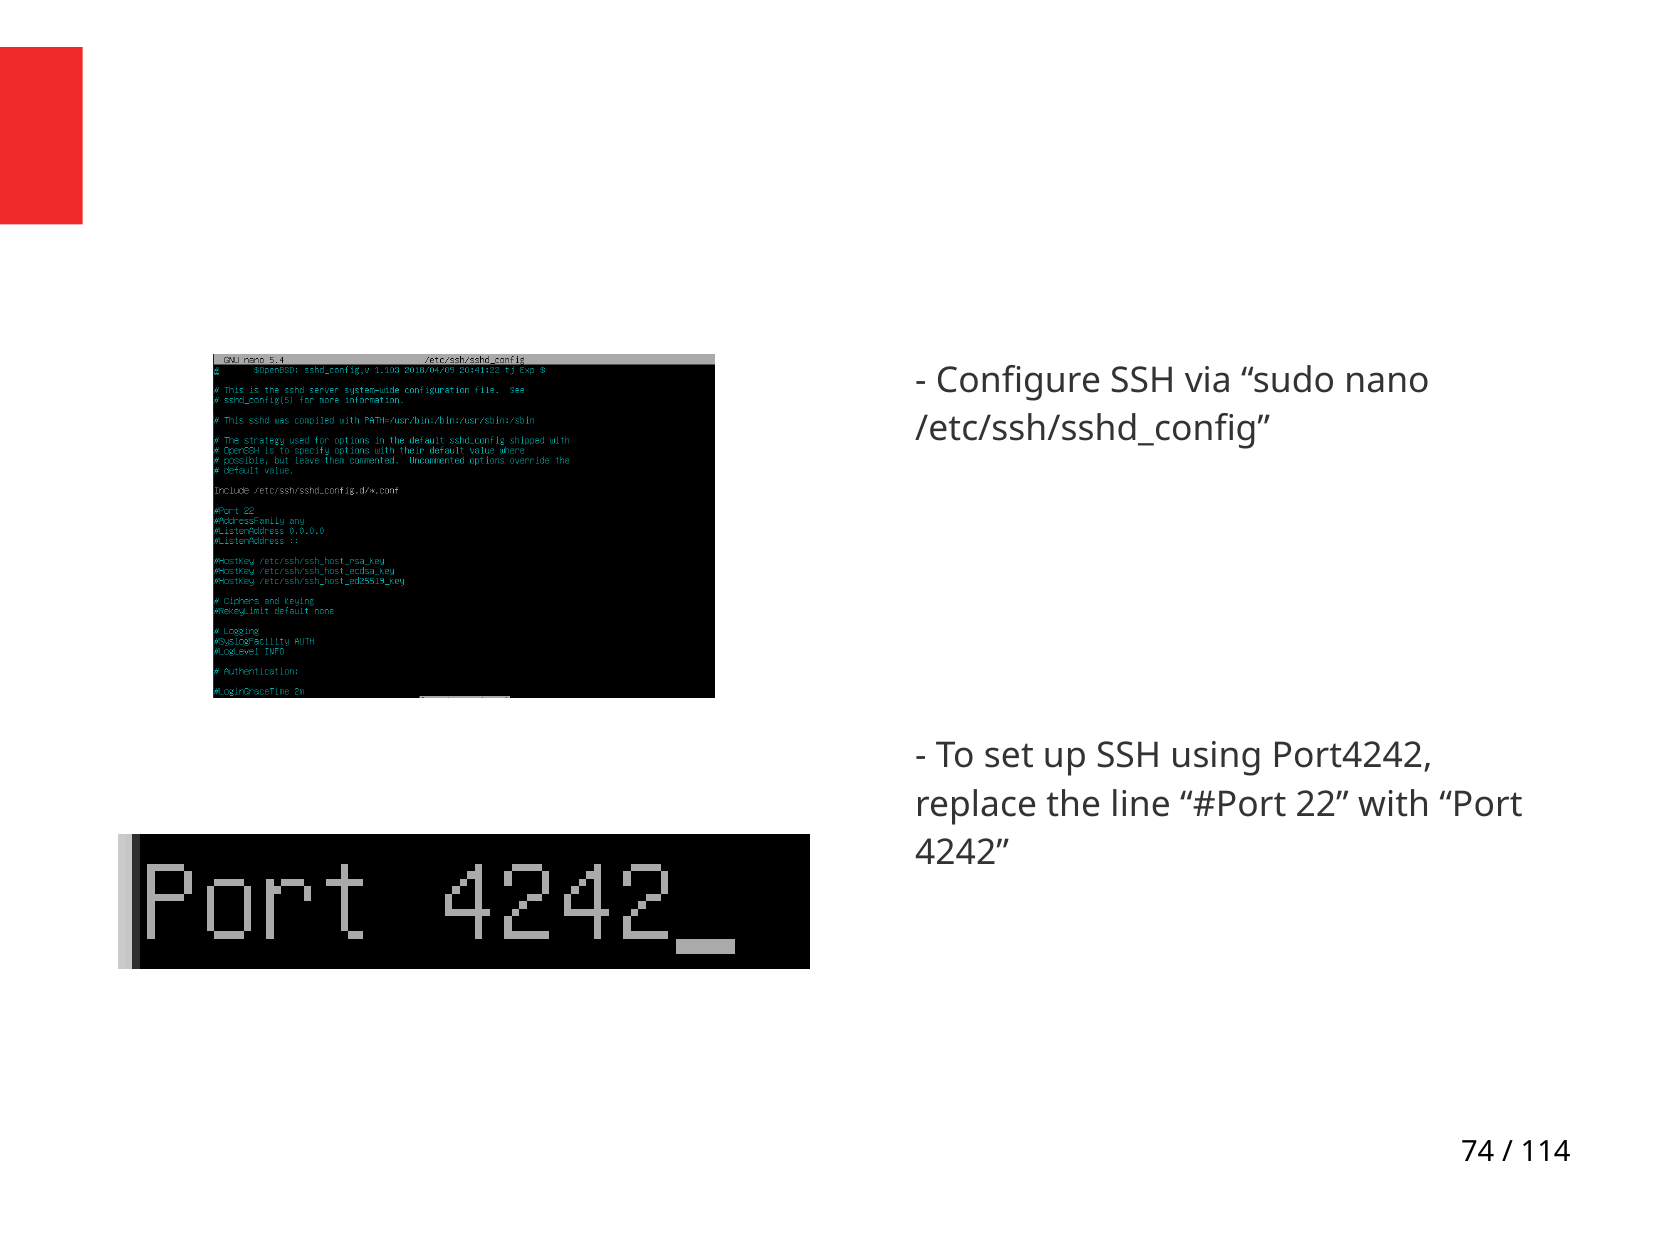

# - Configure SSH via “sudo nano /etc/ssh/sshd_config”
- To set up SSH using Port4242, replace the line “#Port 22” with “Port 4242”
74